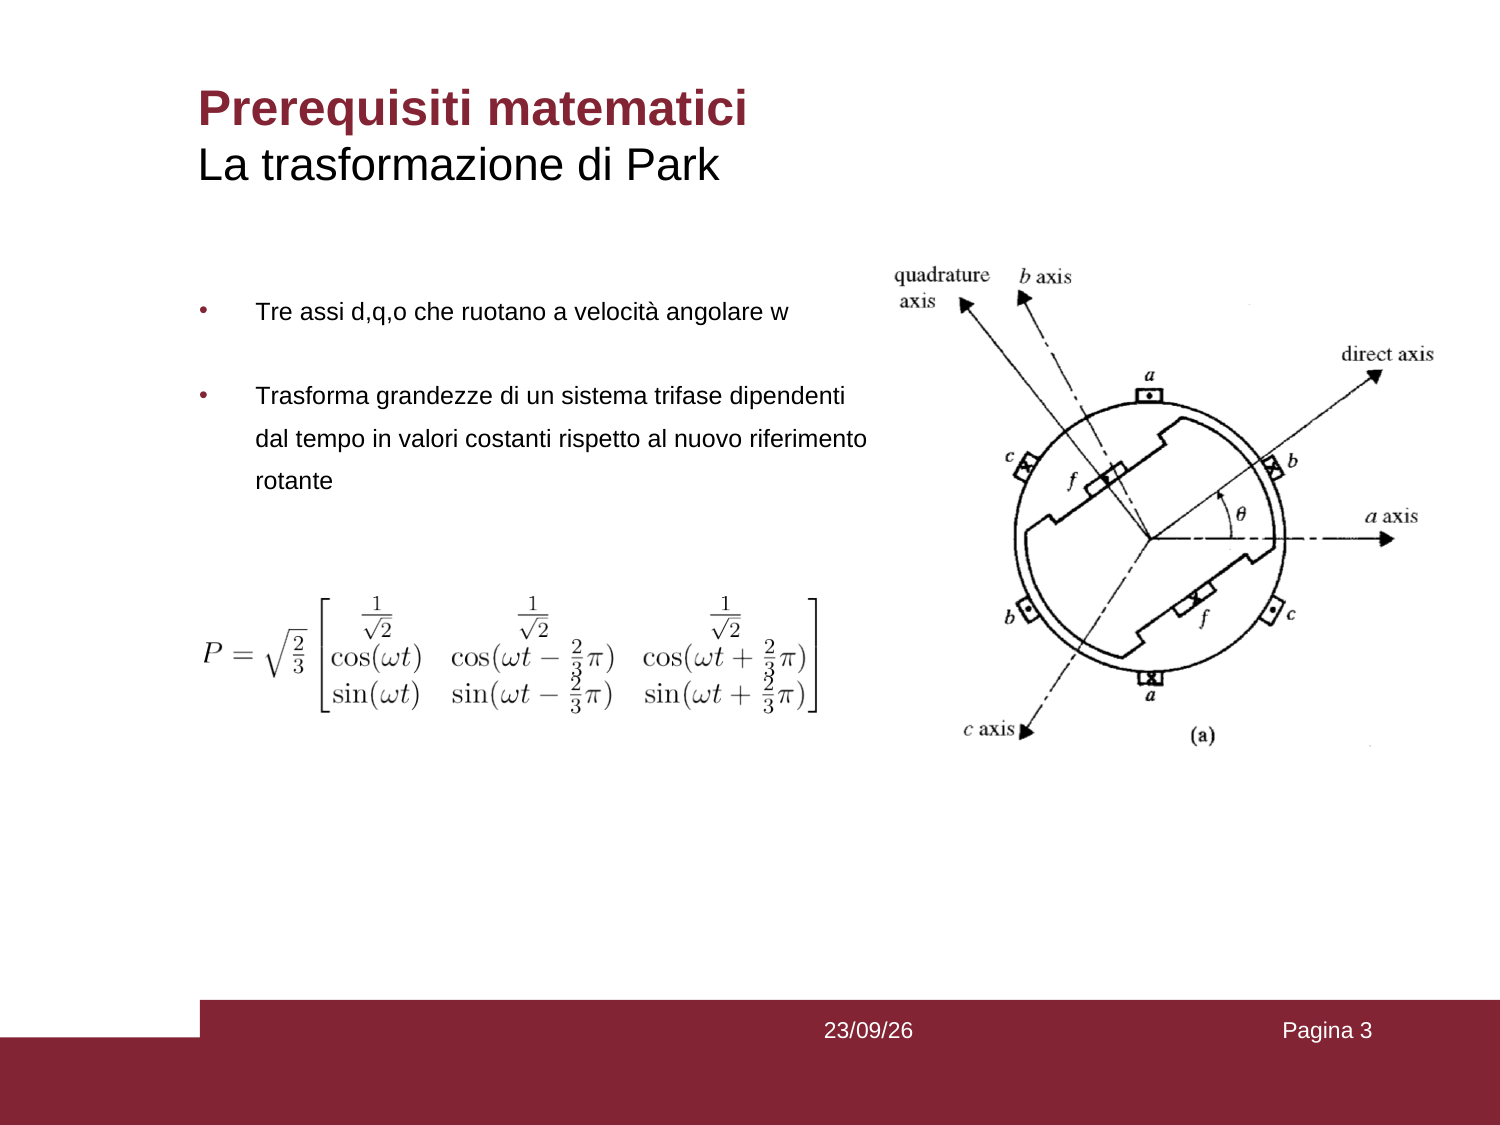

# Prerequisiti matematici
La trasformazione di Park
Tre assi d,q,o che ruotano a velocità angolare w
Trasforma grandezze di un sistema trifase dipendenti
dal tempo in valori costanti rispetto al nuovo riferimento
rotante
Titolo Presentazione
3